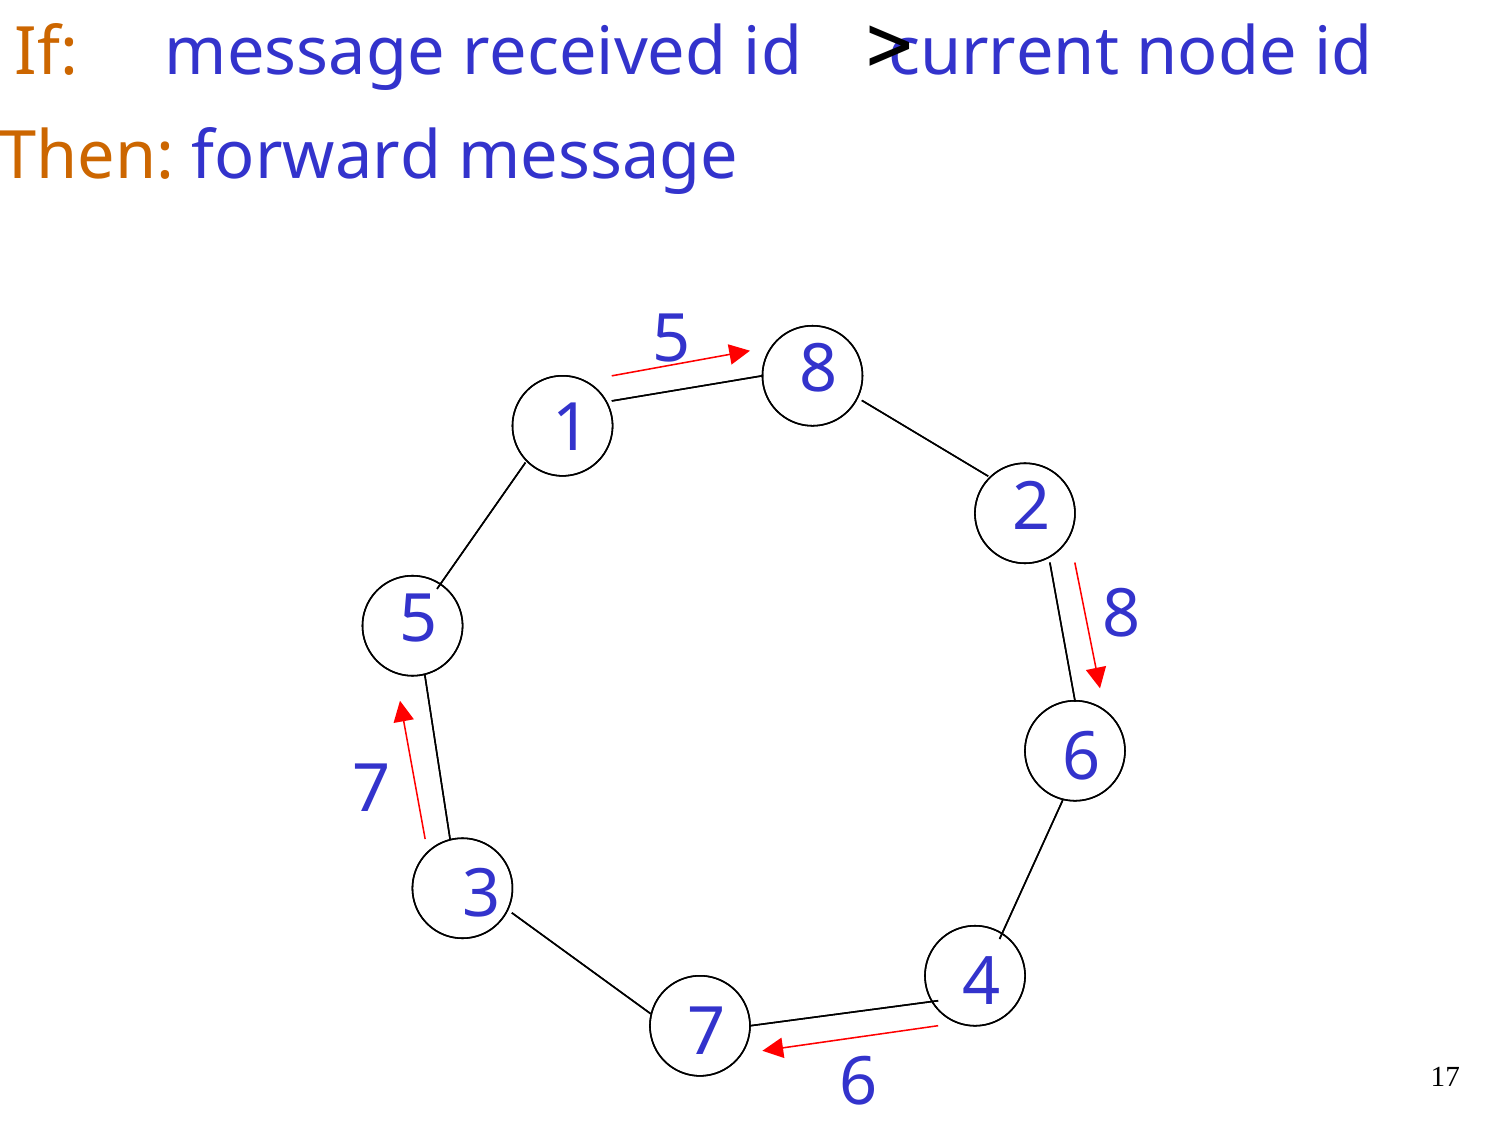

If: message received id current node id
Then: forward message
5
8
1
2
8
5
6
7
3
4
7
6